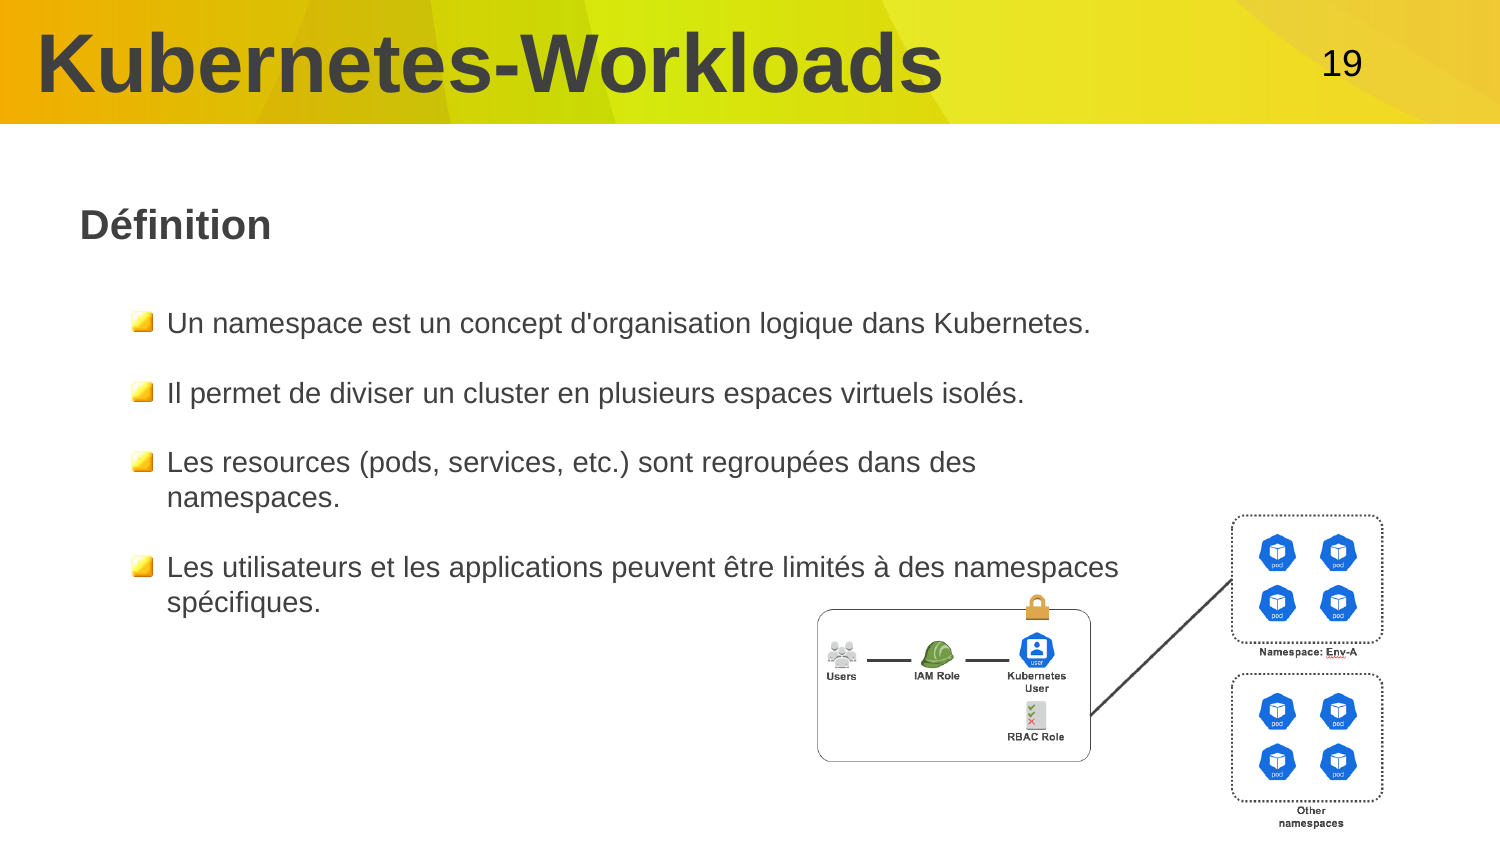

Kubernetes-Workloads
Définition
Un namespace est un concept d'organisation logique dans Kubernetes.
Il permet de diviser un cluster en plusieurs espaces virtuels isolés.
Les resources (pods, services, etc.) sont regroupées dans des namespaces.
Les utilisateurs et les applications peuvent être limités à des namespaces spécifiques.